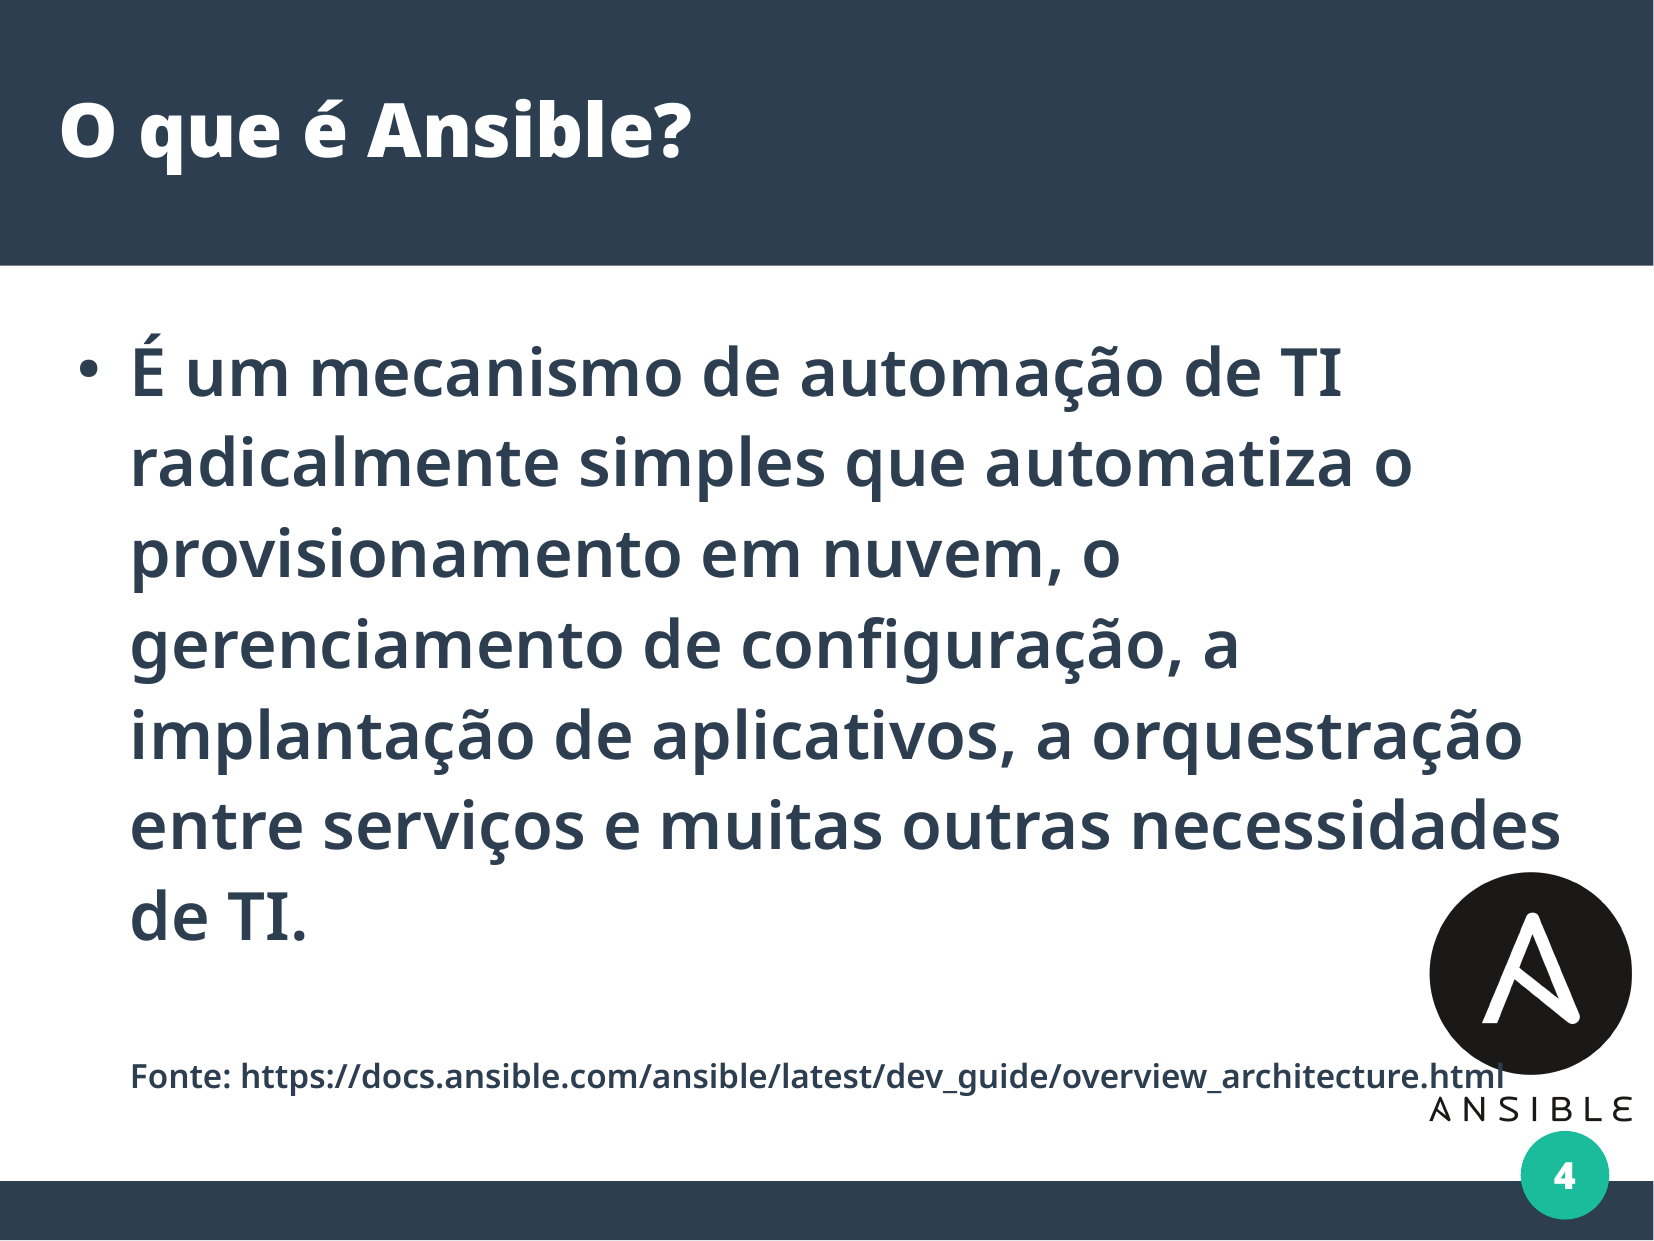

# O que é Ansible?
É um mecanismo de automação de TI radicalmente simples que automatiza o provisionamento em nuvem, o gerenciamento de configuração, a implantação de aplicativos, a orquestração entre serviços e muitas outras necessidades de TI.
Fonte: https://docs.ansible.com/ansible/latest/dev_guide/overview_architecture.html
4